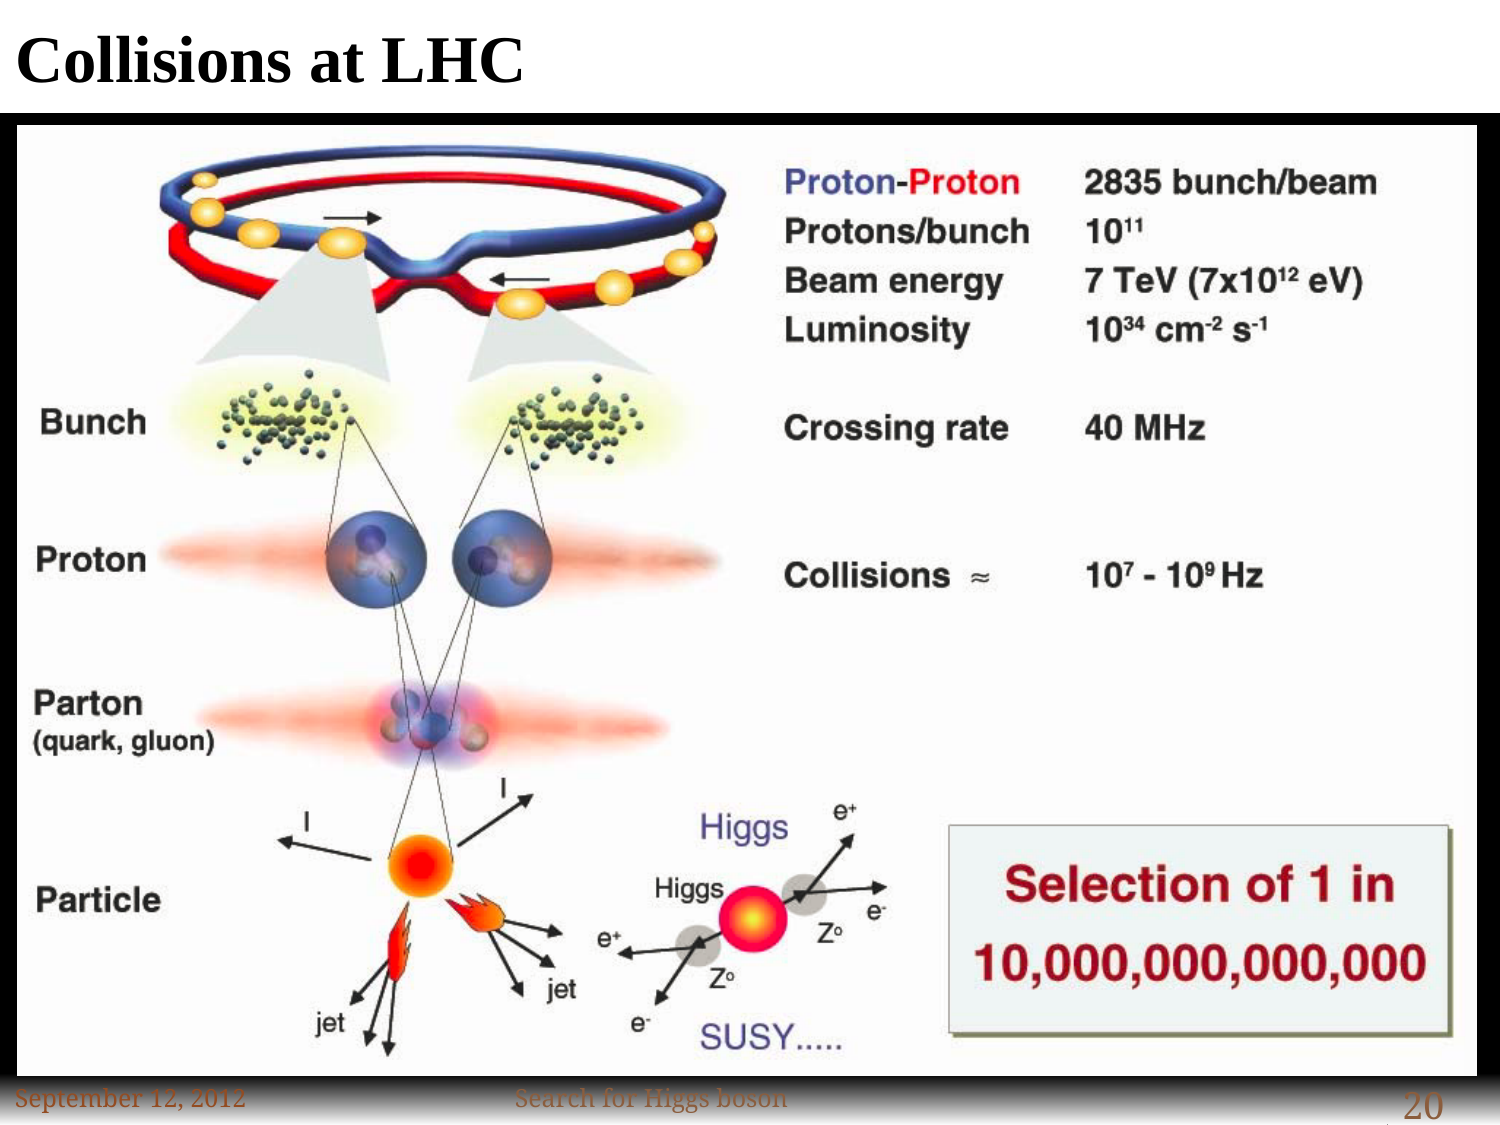

# Collisions at LHC
September 12, 2012
Search for Higgs boson